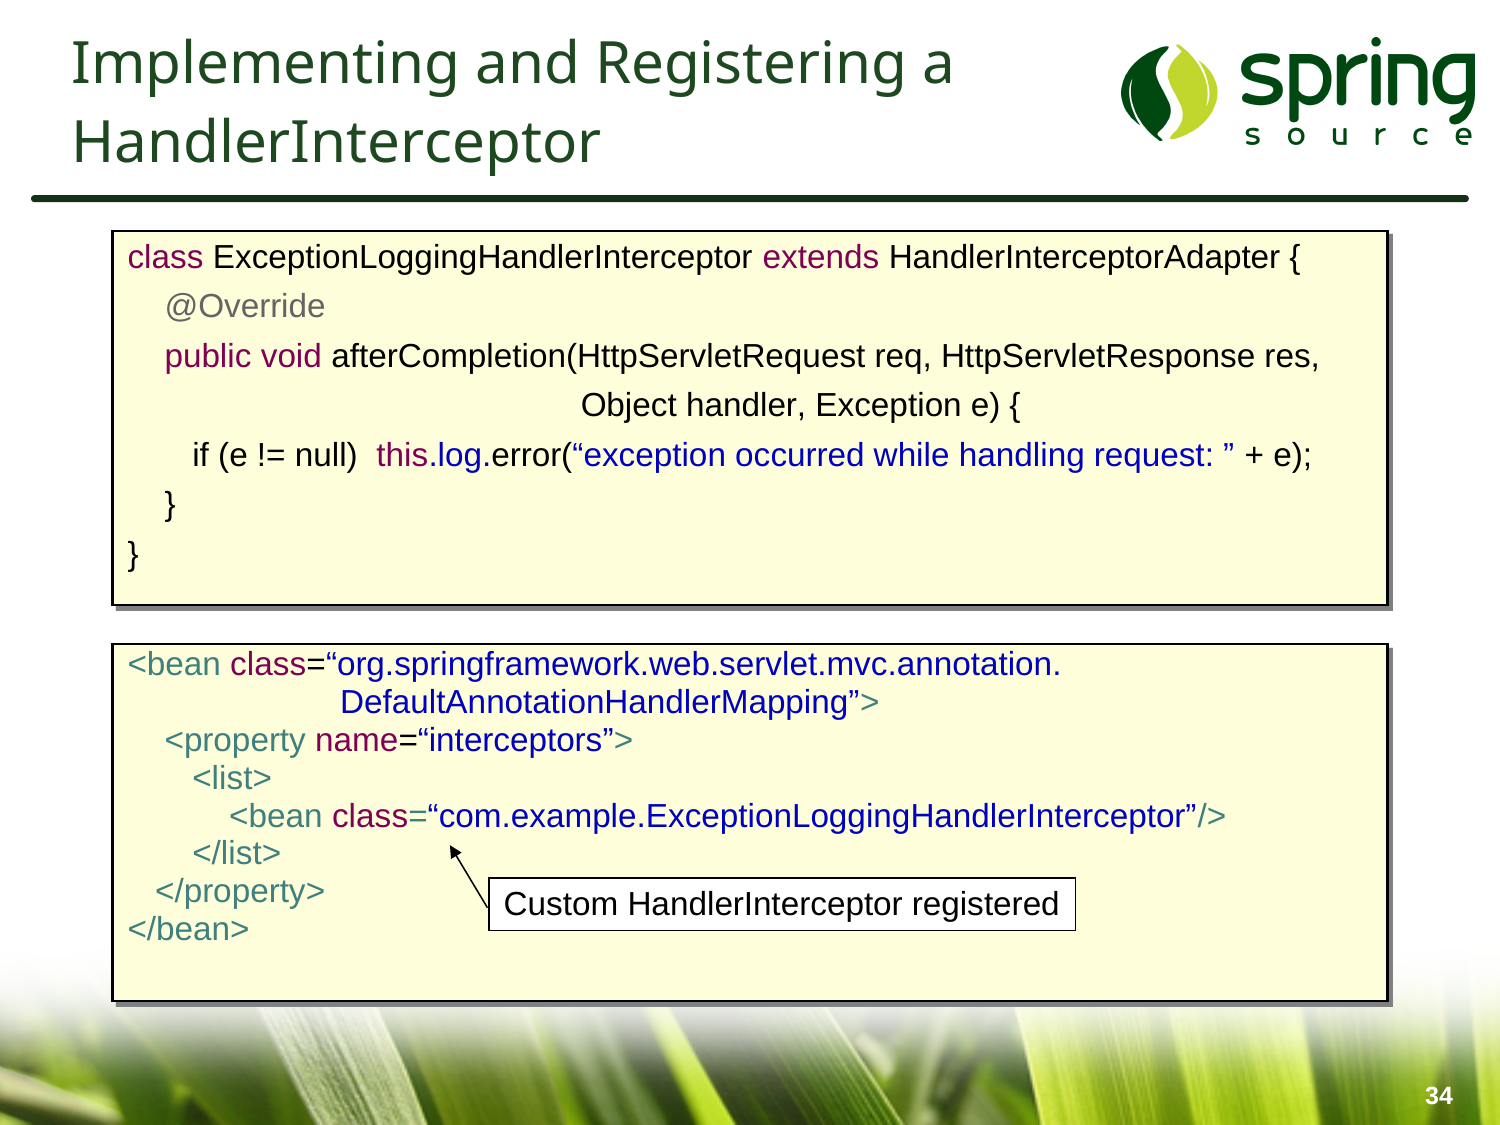

# Implementing and Registering a HandlerInterceptor
class ExceptionLoggingHandlerInterceptor extends HandlerInterceptorAdapter {
 @Override
 public void afterCompletion(HttpServletRequest req, HttpServletResponse res,
 Object handler, Exception e) {
 if (e != null) this.log.error(“exception occurred while handling request: ” + e);
 }
}
<bean class=“org.springframework.web.servlet.mvc.annotation.
 DefaultAnnotationHandlerMapping”>
 <property name=“interceptors”>
 <list>
 <bean class=“com.example.ExceptionLoggingHandlerInterceptor”/>
 </list>
 </property>
</bean>
Custom HandlerInterceptor registered